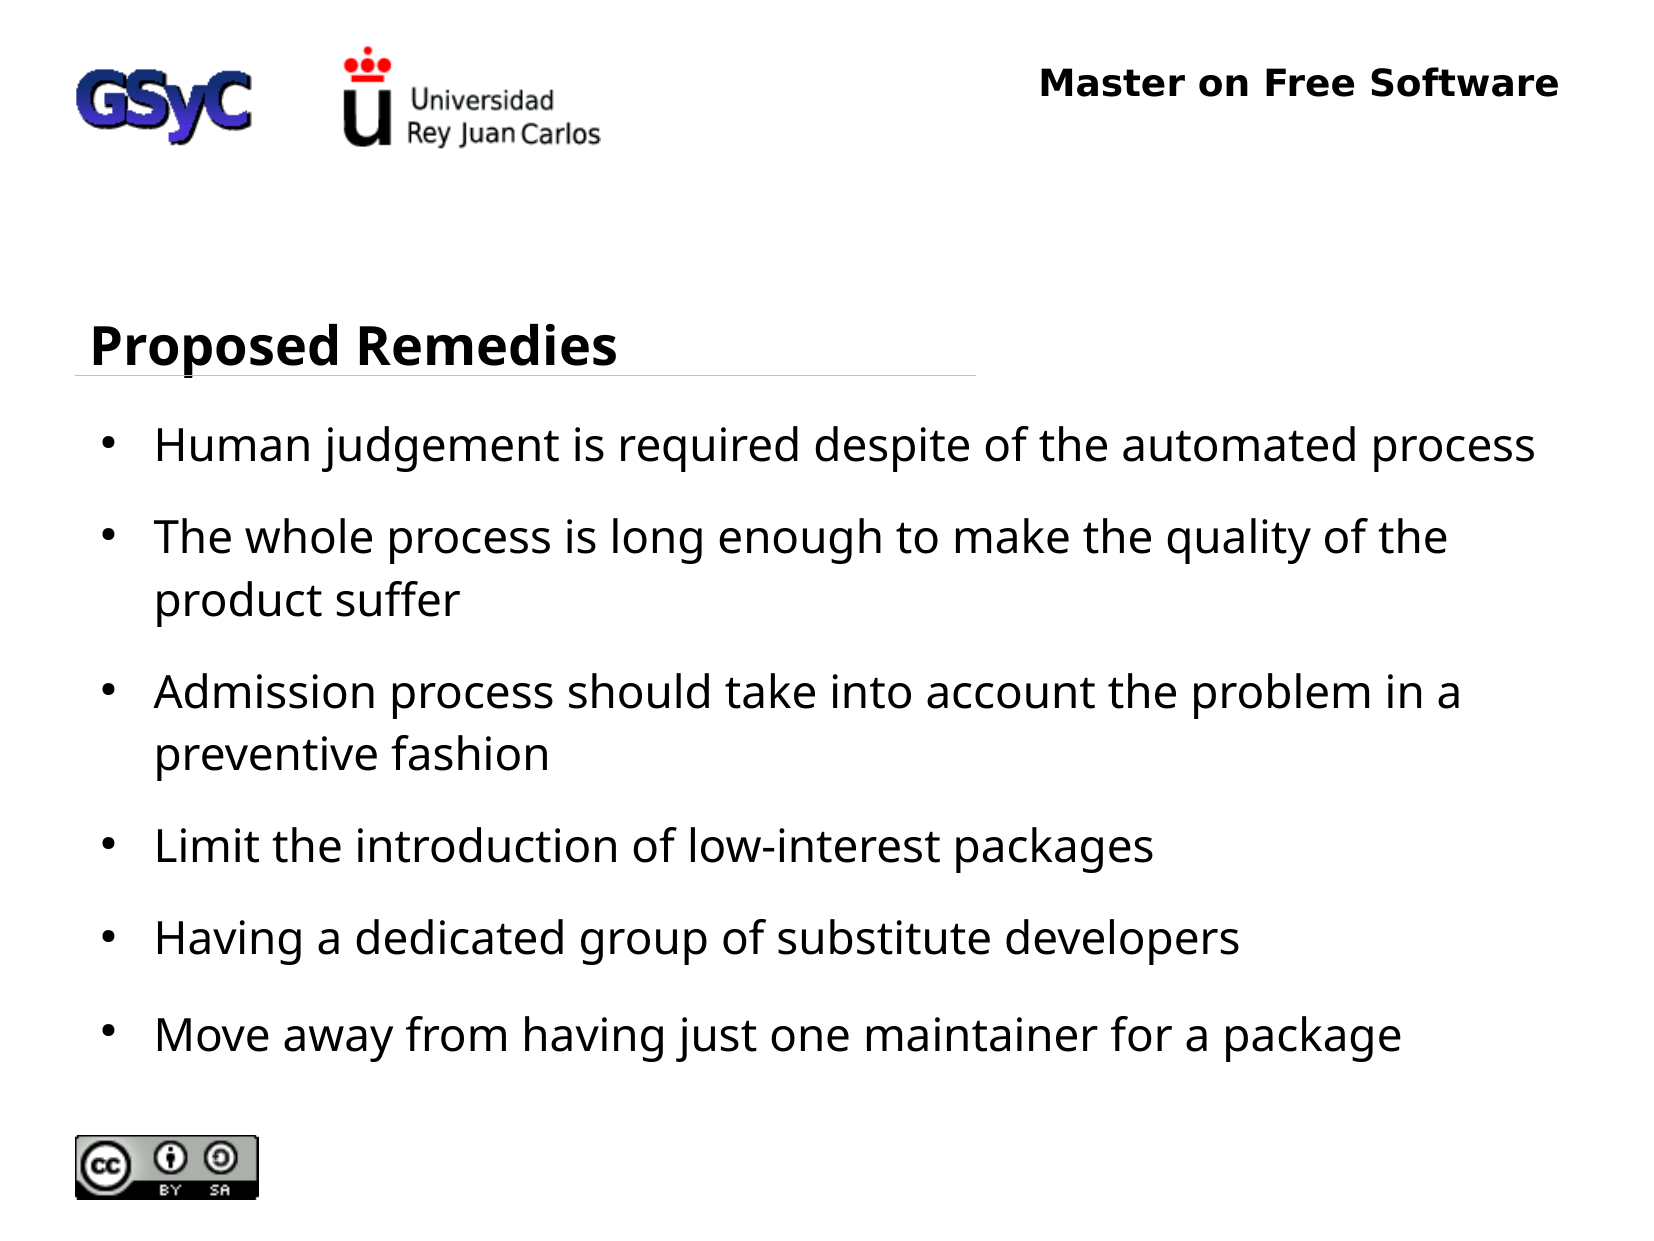

Proposed Remedies
# Human judgement is required despite of the automated process
The whole process is long enough to make the quality of the product suffer
Admission process should take into account the problem in a preventive fashion
Limit the introduction of low-interest packages
Having a dedicated group of substitute developers
Move away from having just one maintainer for a package